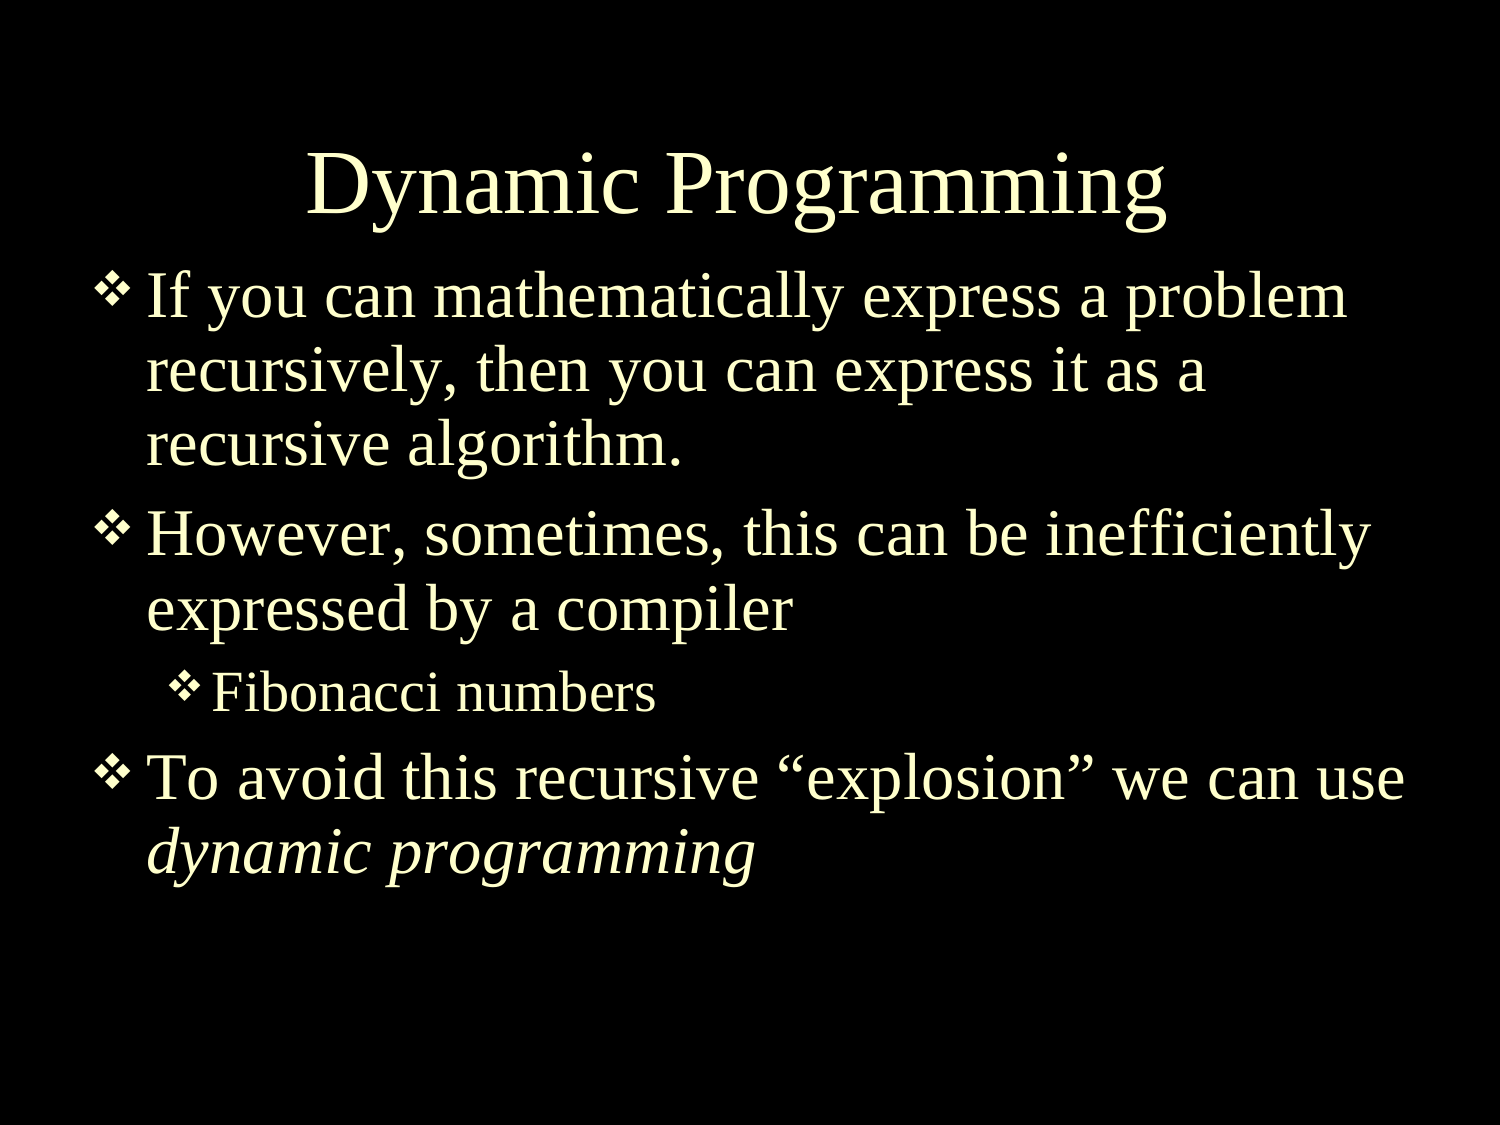

# Dynamic Programming
If you can mathematically express a problem recursively, then you can express it as a recursive algorithm.
However, sometimes, this can be inefficiently expressed by a compiler
Fibonacci numbers
To avoid this recursive “explosion” we can use dynamic programming